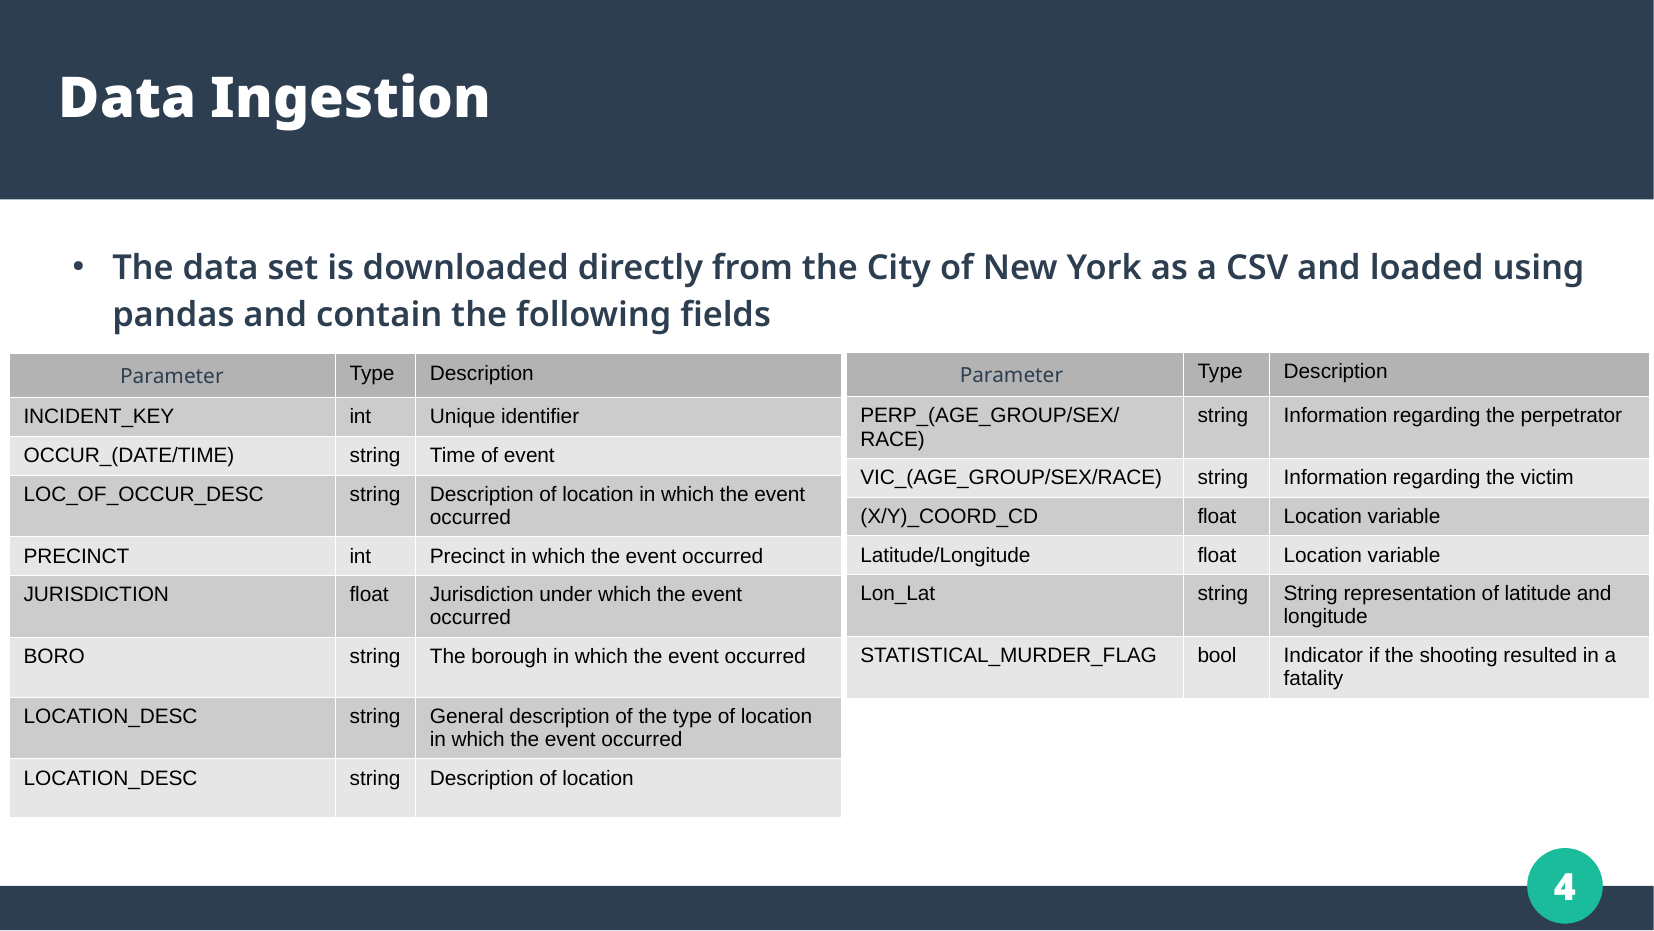

# Data Ingestion
The data set is downloaded directly from the City of New York as a CSV and loaded using pandas and contain the following fields
| Parameter | Type | Description |
| --- | --- | --- |
| PERP\_(AGE\_GROUP/SEX/RACE) | string | Information regarding the perpetrator |
| VIC\_(AGE\_GROUP/SEX/RACE) | string | Information regarding the victim |
| (X/Y)\_COORD\_CD | float | Location variable |
| Latitude/Longitude | float | Location variable |
| Lon\_Lat | string | String representation of latitude and longitude |
| STATISTICAL\_MURDER\_FLAG | bool | Indicator if the shooting resulted in a fatality |
| Parameter | Type | Description |
| --- | --- | --- |
| INCIDENT\_KEY | int | Unique identifier |
| OCCUR\_(DATE/TIME) | string | Time of event |
| LOC\_OF\_OCCUR\_DESC | string | Description of location in which the event occurred |
| PRECINCT | int | Precinct in which the event occurred |
| JURISDICTION | float | Jurisdiction under which the event occurred |
| BORO | string | The borough in which the event occurred |
| LOCATION\_DESC | string | General description of the type of location in which the event occurred |
| LOCATION\_DESC | string | Description of location |